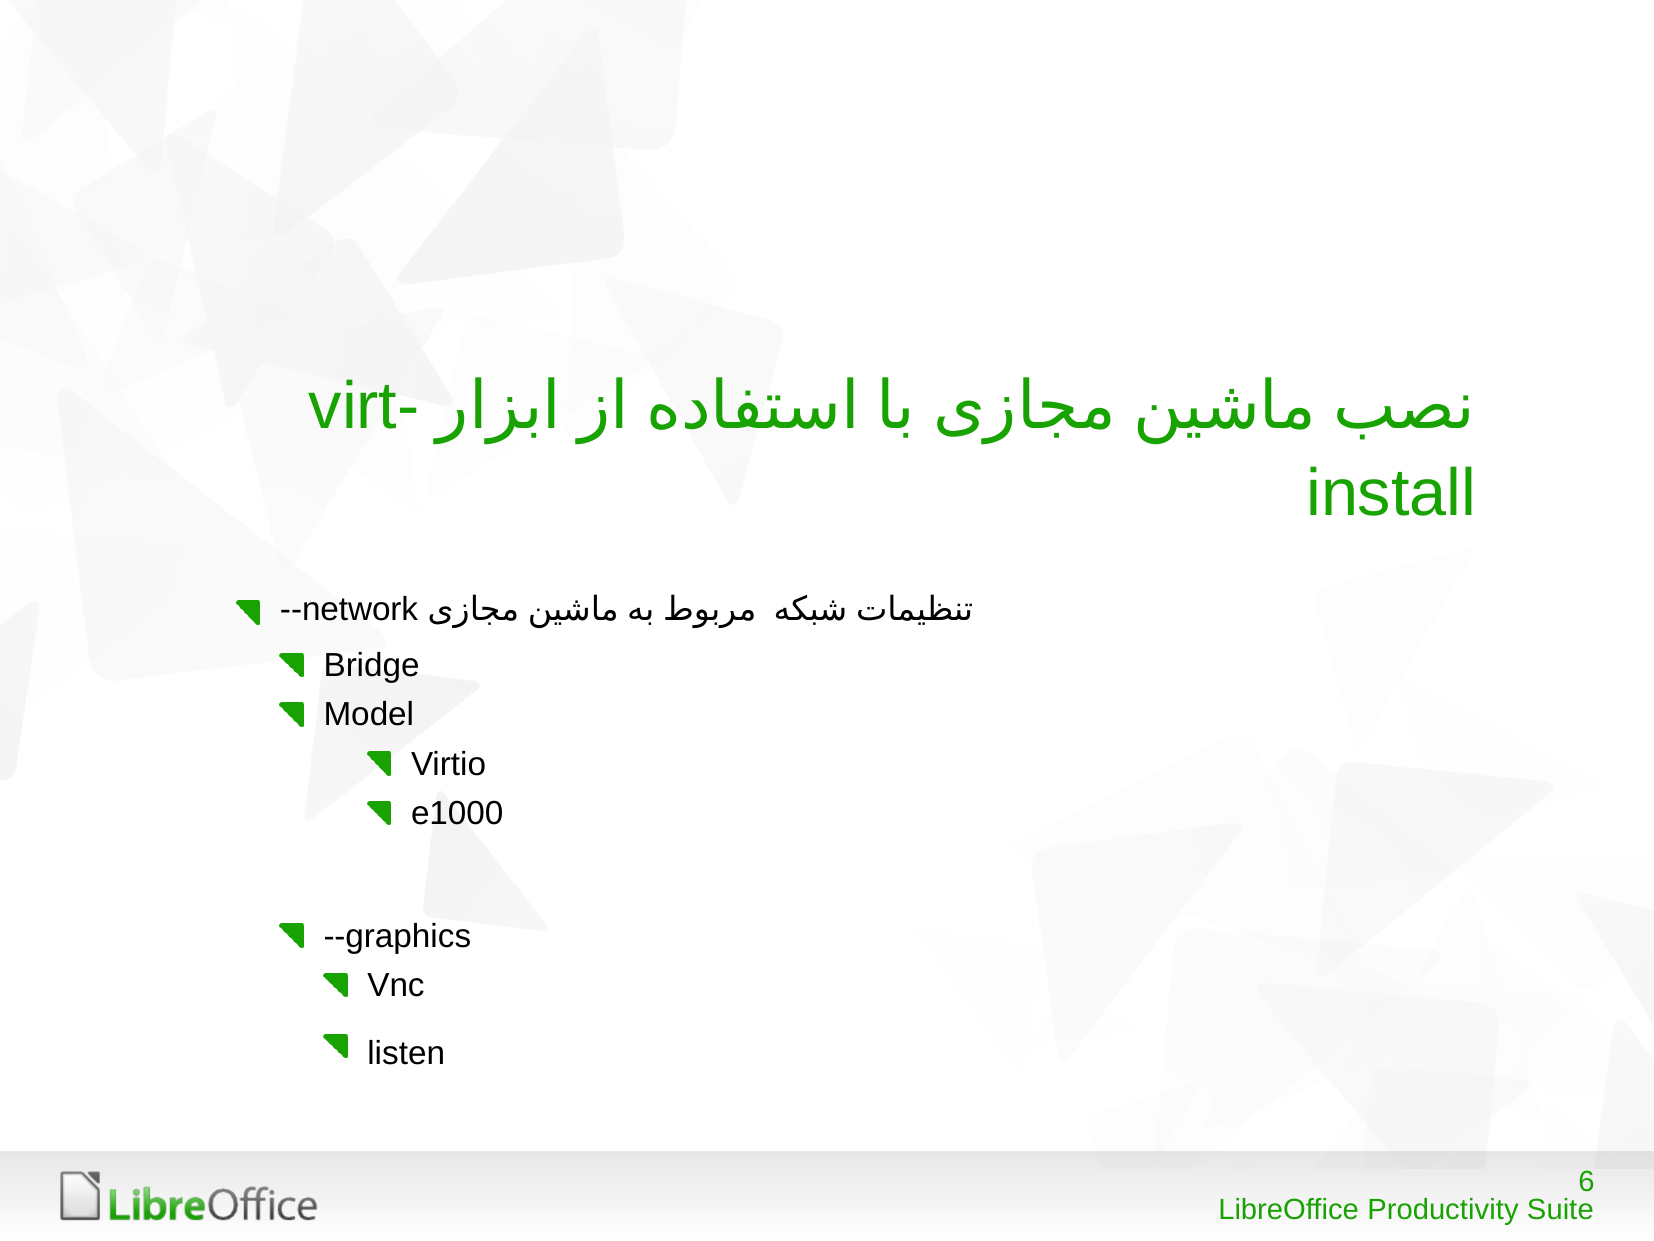

# نصب ماشین مجازی با استفاده از ابزار virt-install
--network تنظیمات شبکه مربوط به ماشین مجازی
Bridge
Model
Virtio
e1000
--graphics
Vnc
listen
6
LibreOffice Productivity Suite